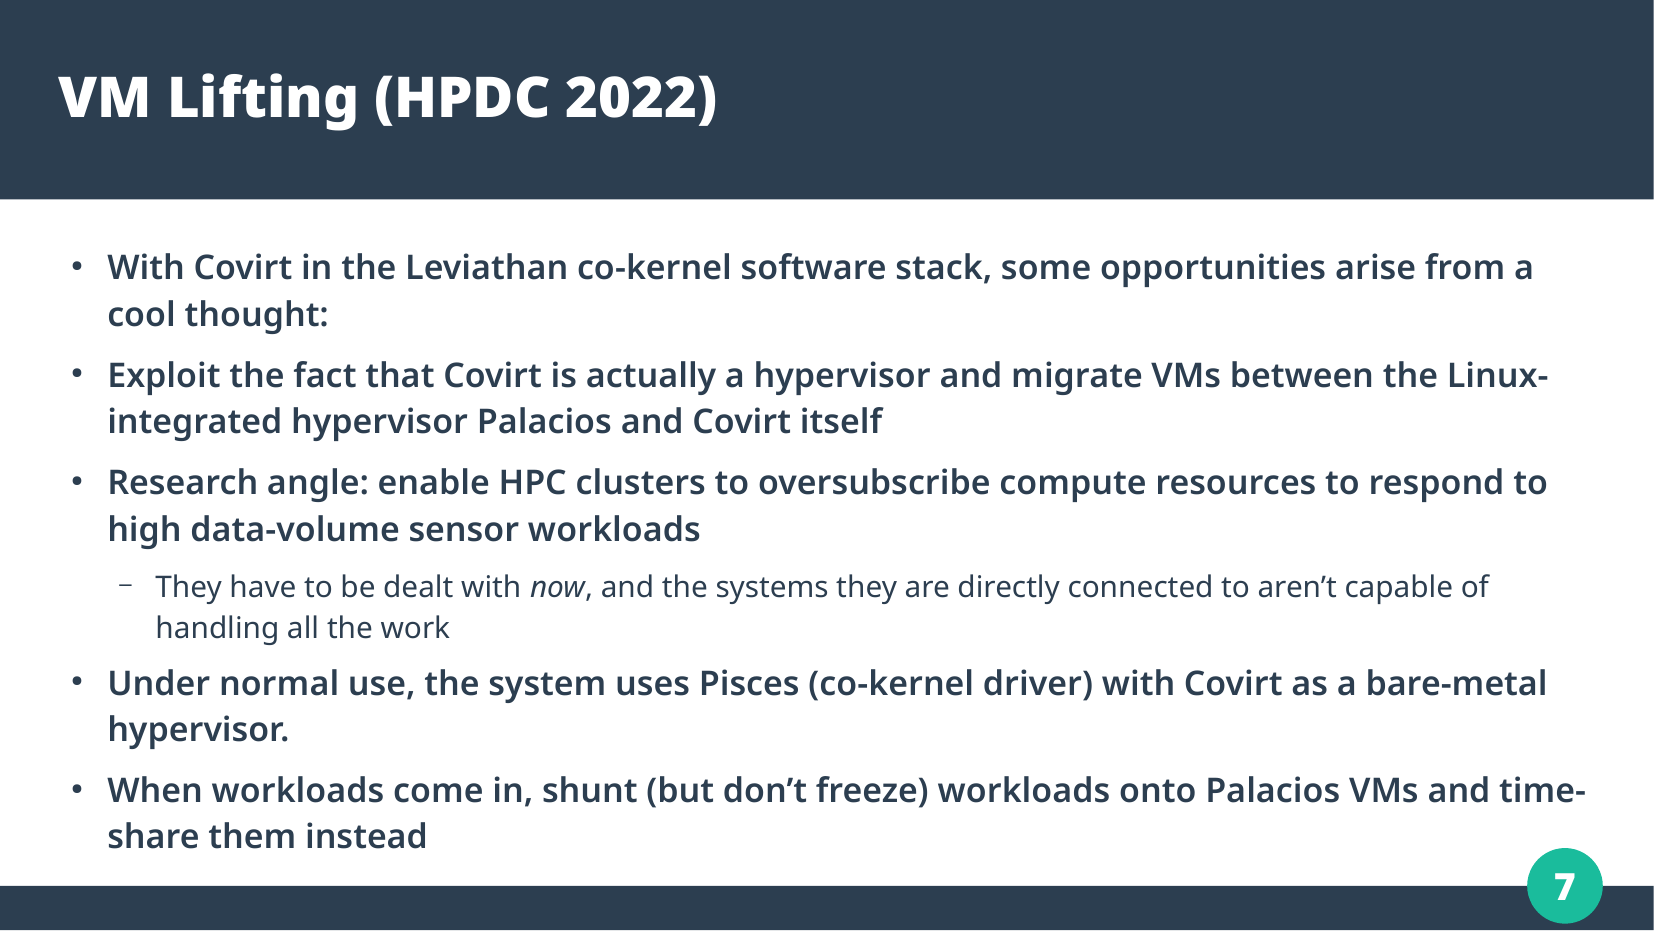

# VM Lifting (HPDC 2022)
With Covirt in the Leviathan co-kernel software stack, some opportunities arise from a cool thought:
Exploit the fact that Covirt is actually a hypervisor and migrate VMs between the Linux-integrated hypervisor Palacios and Covirt itself
Research angle: enable HPC clusters to oversubscribe compute resources to respond to high data-volume sensor workloads
They have to be dealt with now, and the systems they are directly connected to aren’t capable of handling all the work
Under normal use, the system uses Pisces (co-kernel driver) with Covirt as a bare-metal hypervisor.
When workloads come in, shunt (but don’t freeze) workloads onto Palacios VMs and time-share them instead